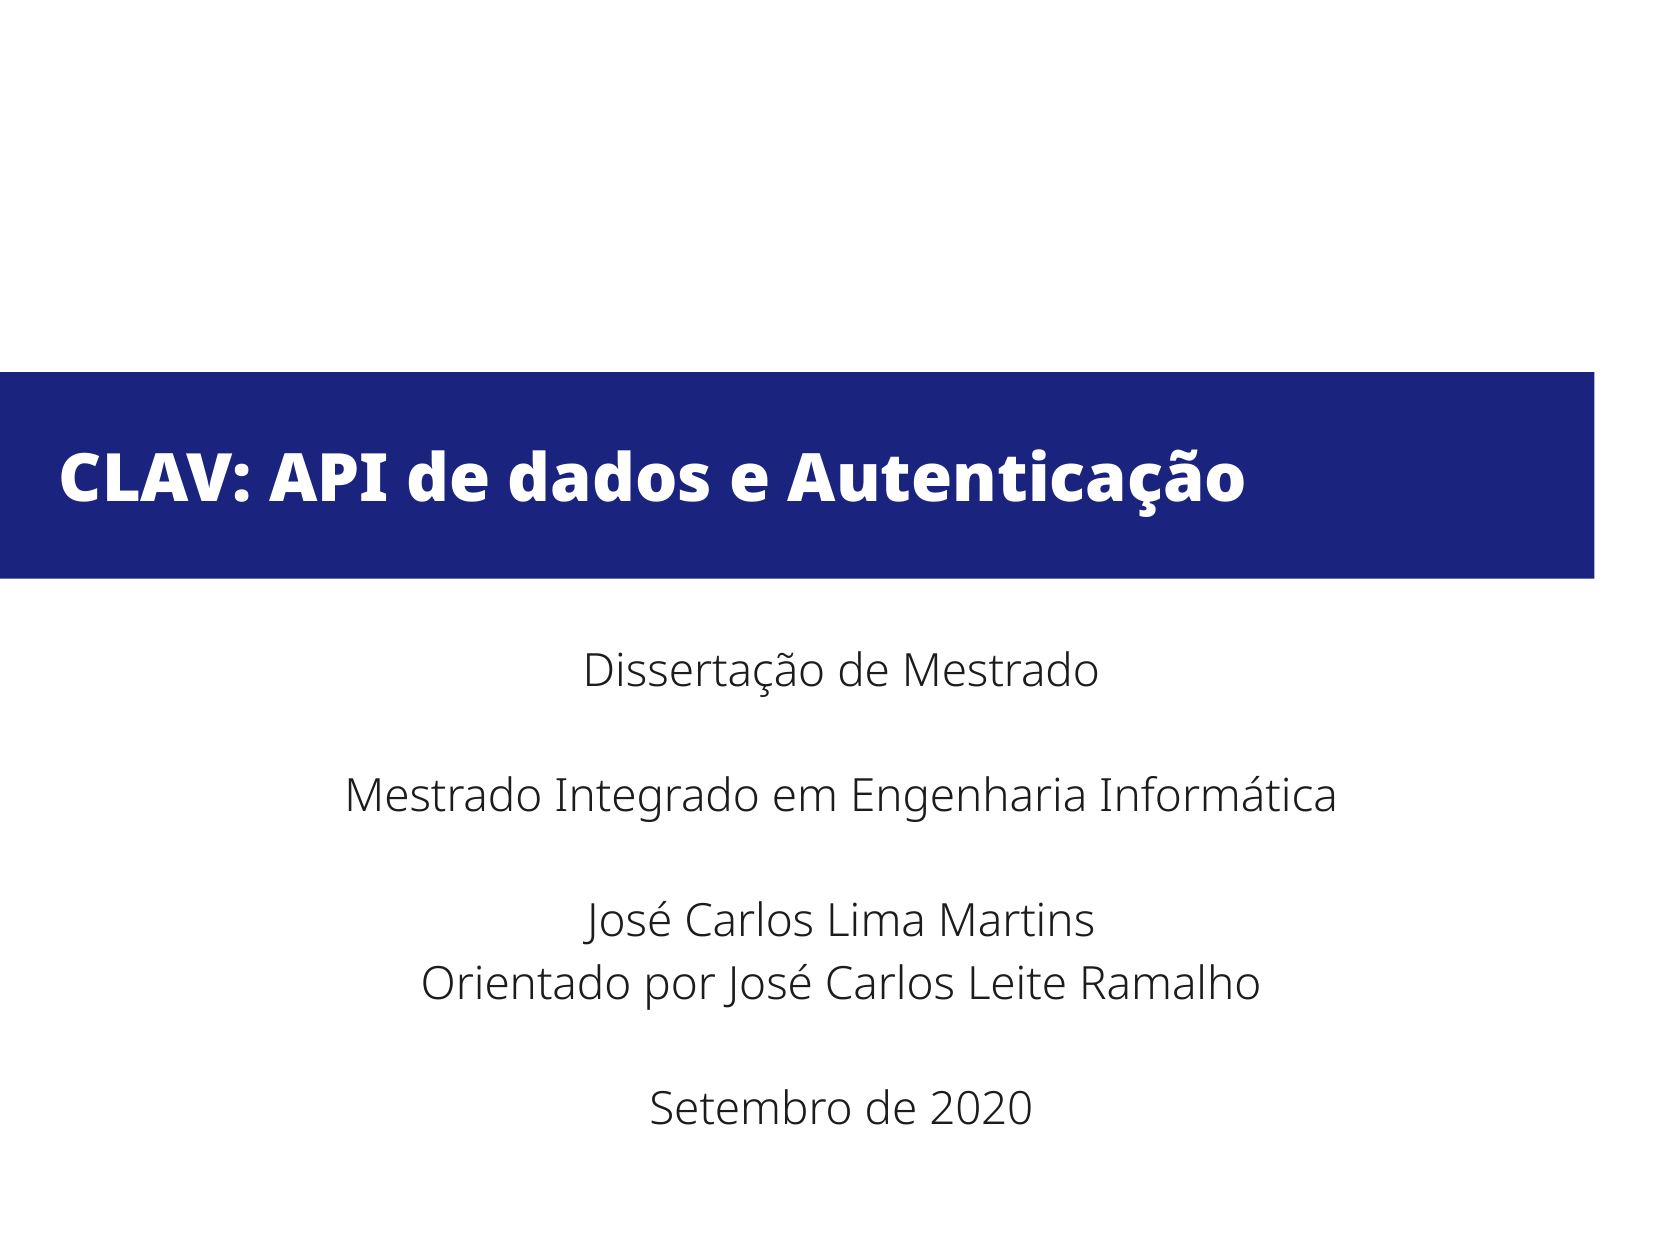

# CLAV: API de dados e Autenticação
Dissertação de Mestrado
Mestrado Integrado em Engenharia Informática
José Carlos Lima Martins
Orientado por José Carlos Leite Ramalho
Setembro de 2020